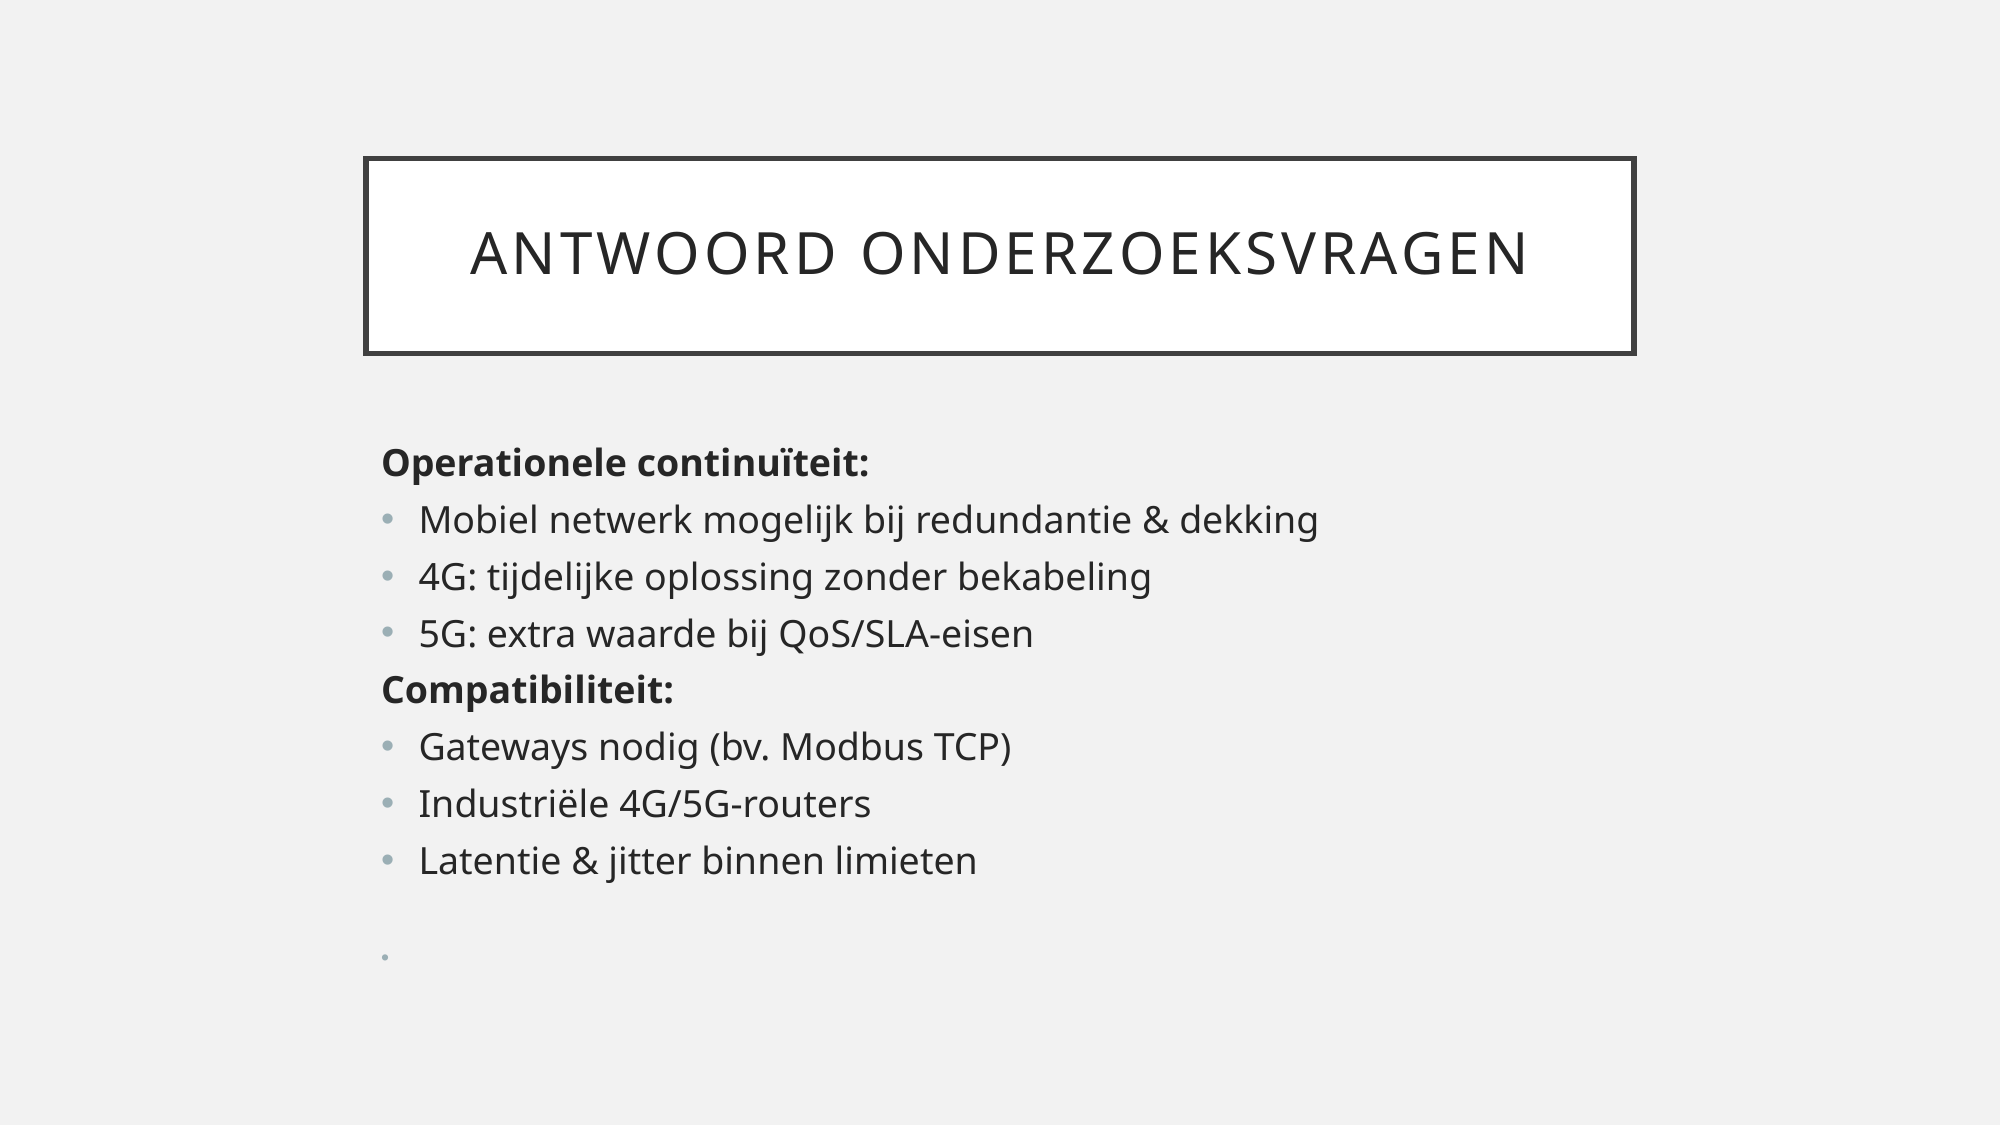

# Antwoord Onderzoeksvragen
Operationele continuïteit:
Mobiel netwerk mogelijk bij redundantie & dekking
4G: tijdelijke oplossing zonder bekabeling
5G: extra waarde bij QoS/SLA-eisen
Compatibiliteit:
Gateways nodig (bv. Modbus TCP)
Industriële 4G/5G-routers
Latentie & jitter binnen limieten